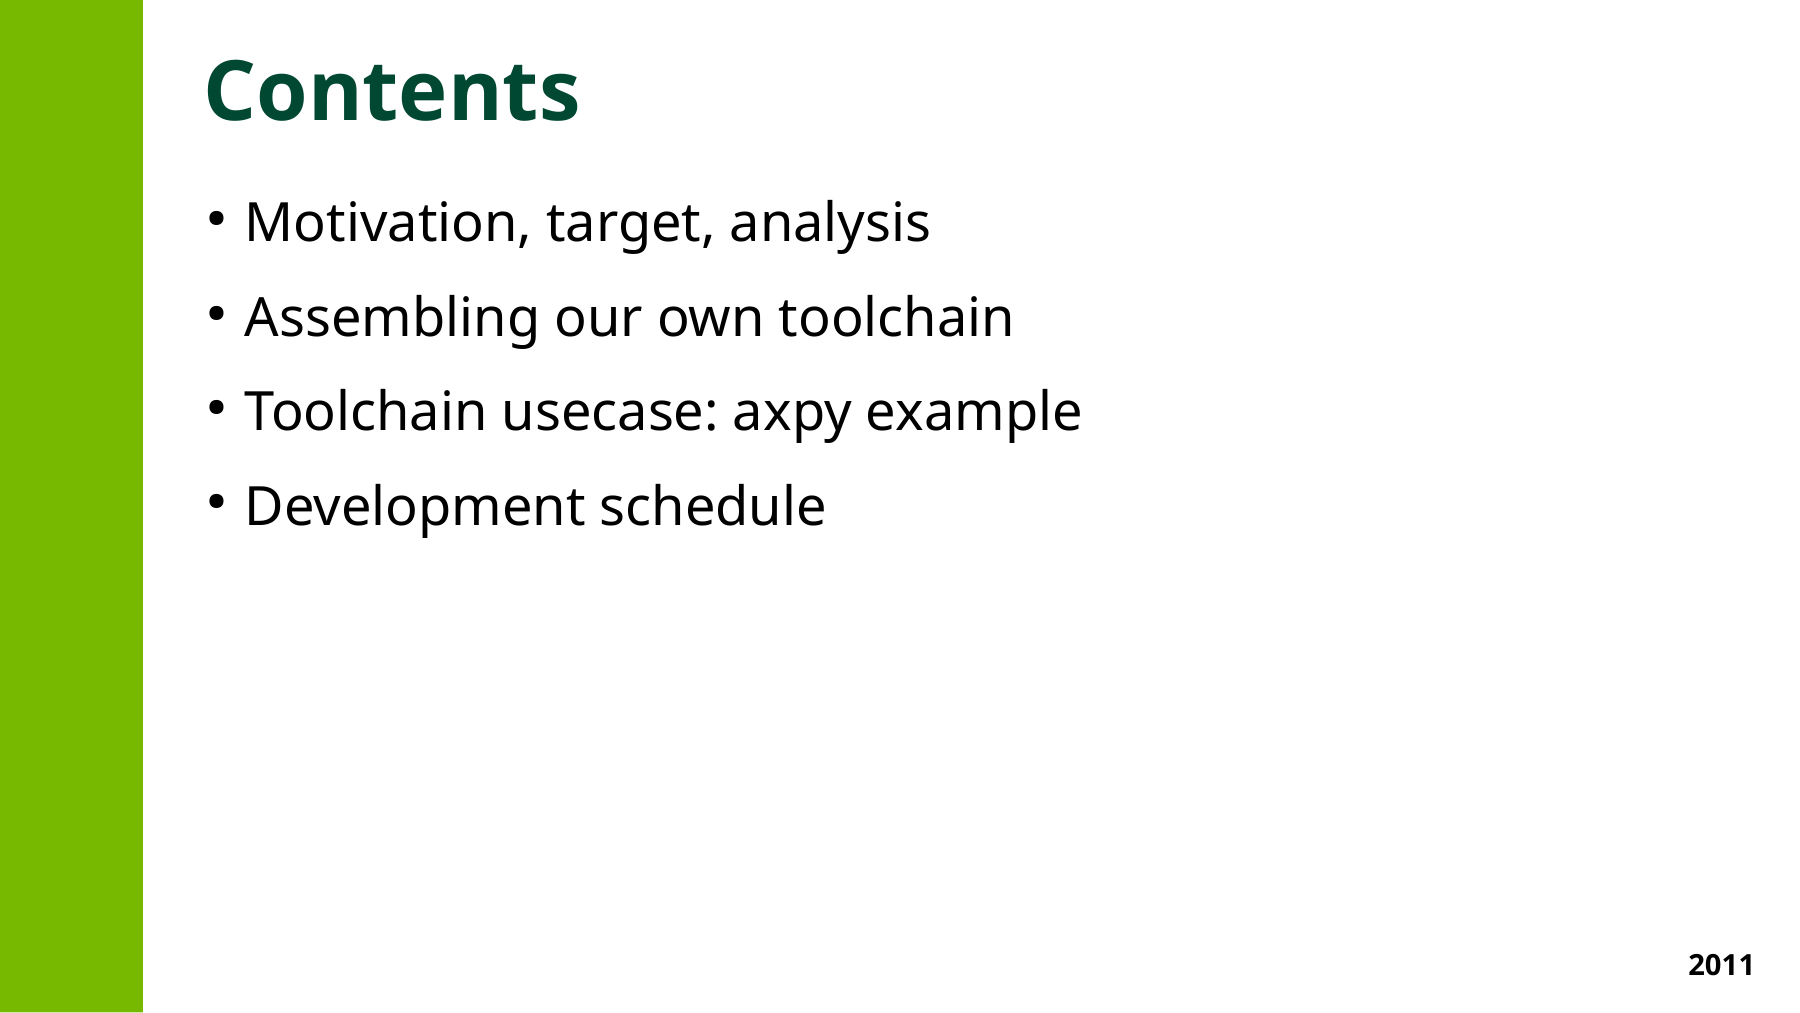

# Contents
Motivation, target, analysis
Assembling our own toolchain
Toolchain usecase: axpy example
Development schedule